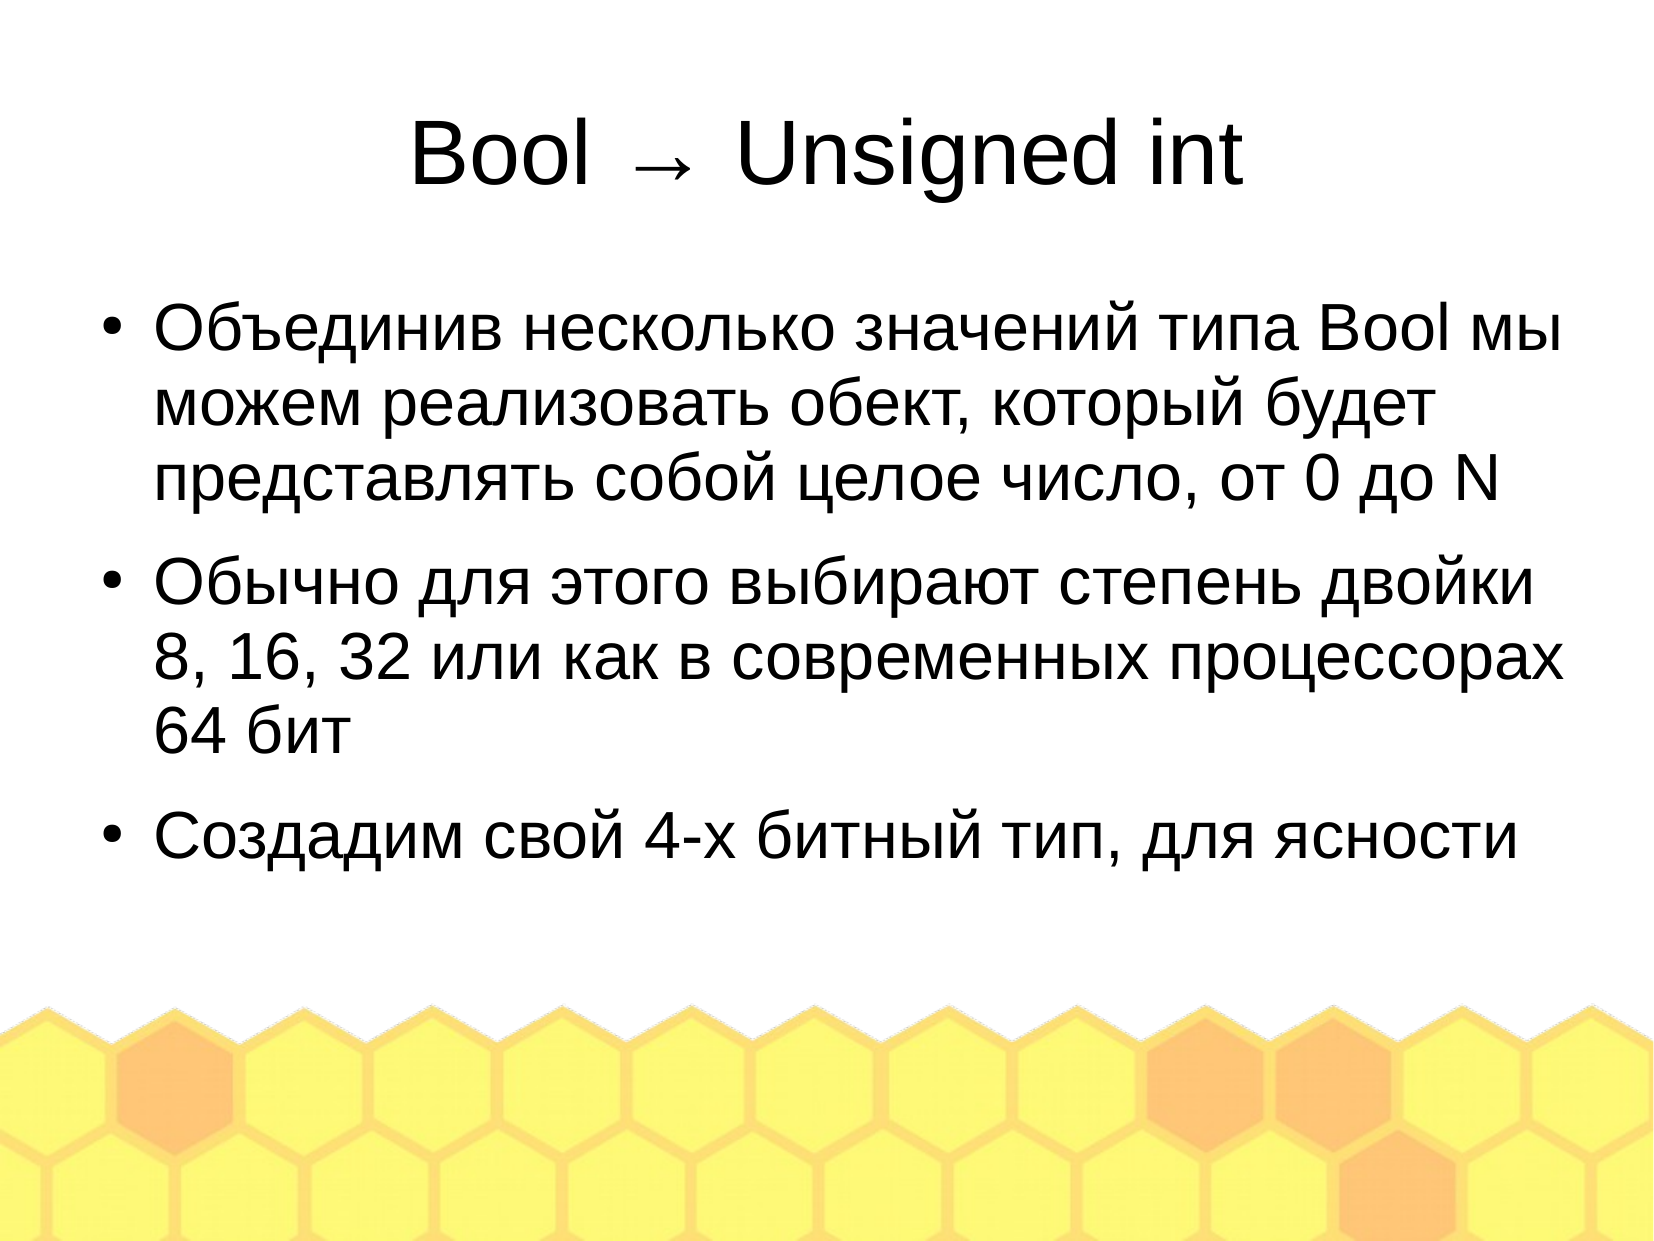

# Bool → Unsigned int
Объединив несколько значений типа Bool мы можем реализовать обект, который будет представлять собой целое число, от 0 до N
Обычно для этого выбирают степень двойки 8, 16, 32 или как в современных процессорах 64 бит
Создадим свой 4-х битный тип, для ясности